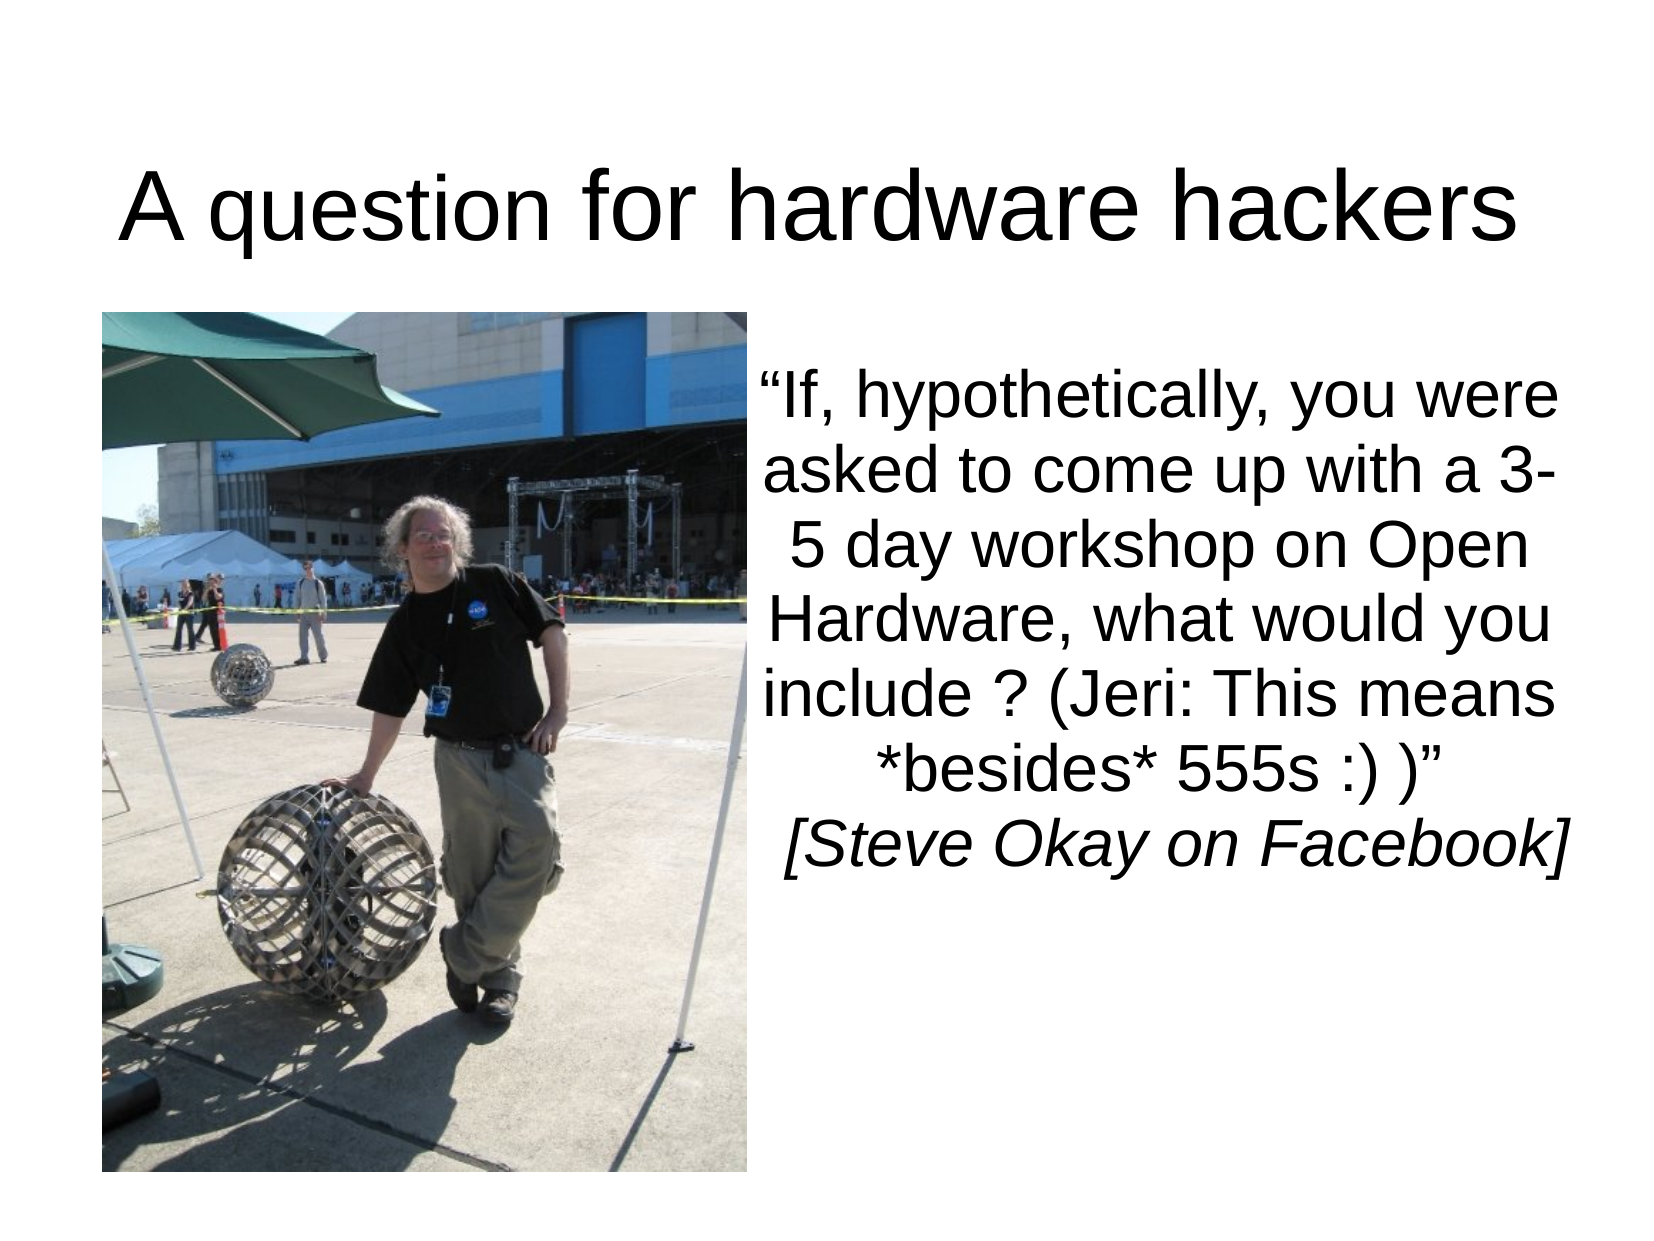

A question for hardware hackers
# “If, hypothetically, you were asked to come up with a 3-5 day workshop on Open Hardware, what would you include ? (Jeri: This means *besides* 555s :) )”
[Steve Okay on Facebook]